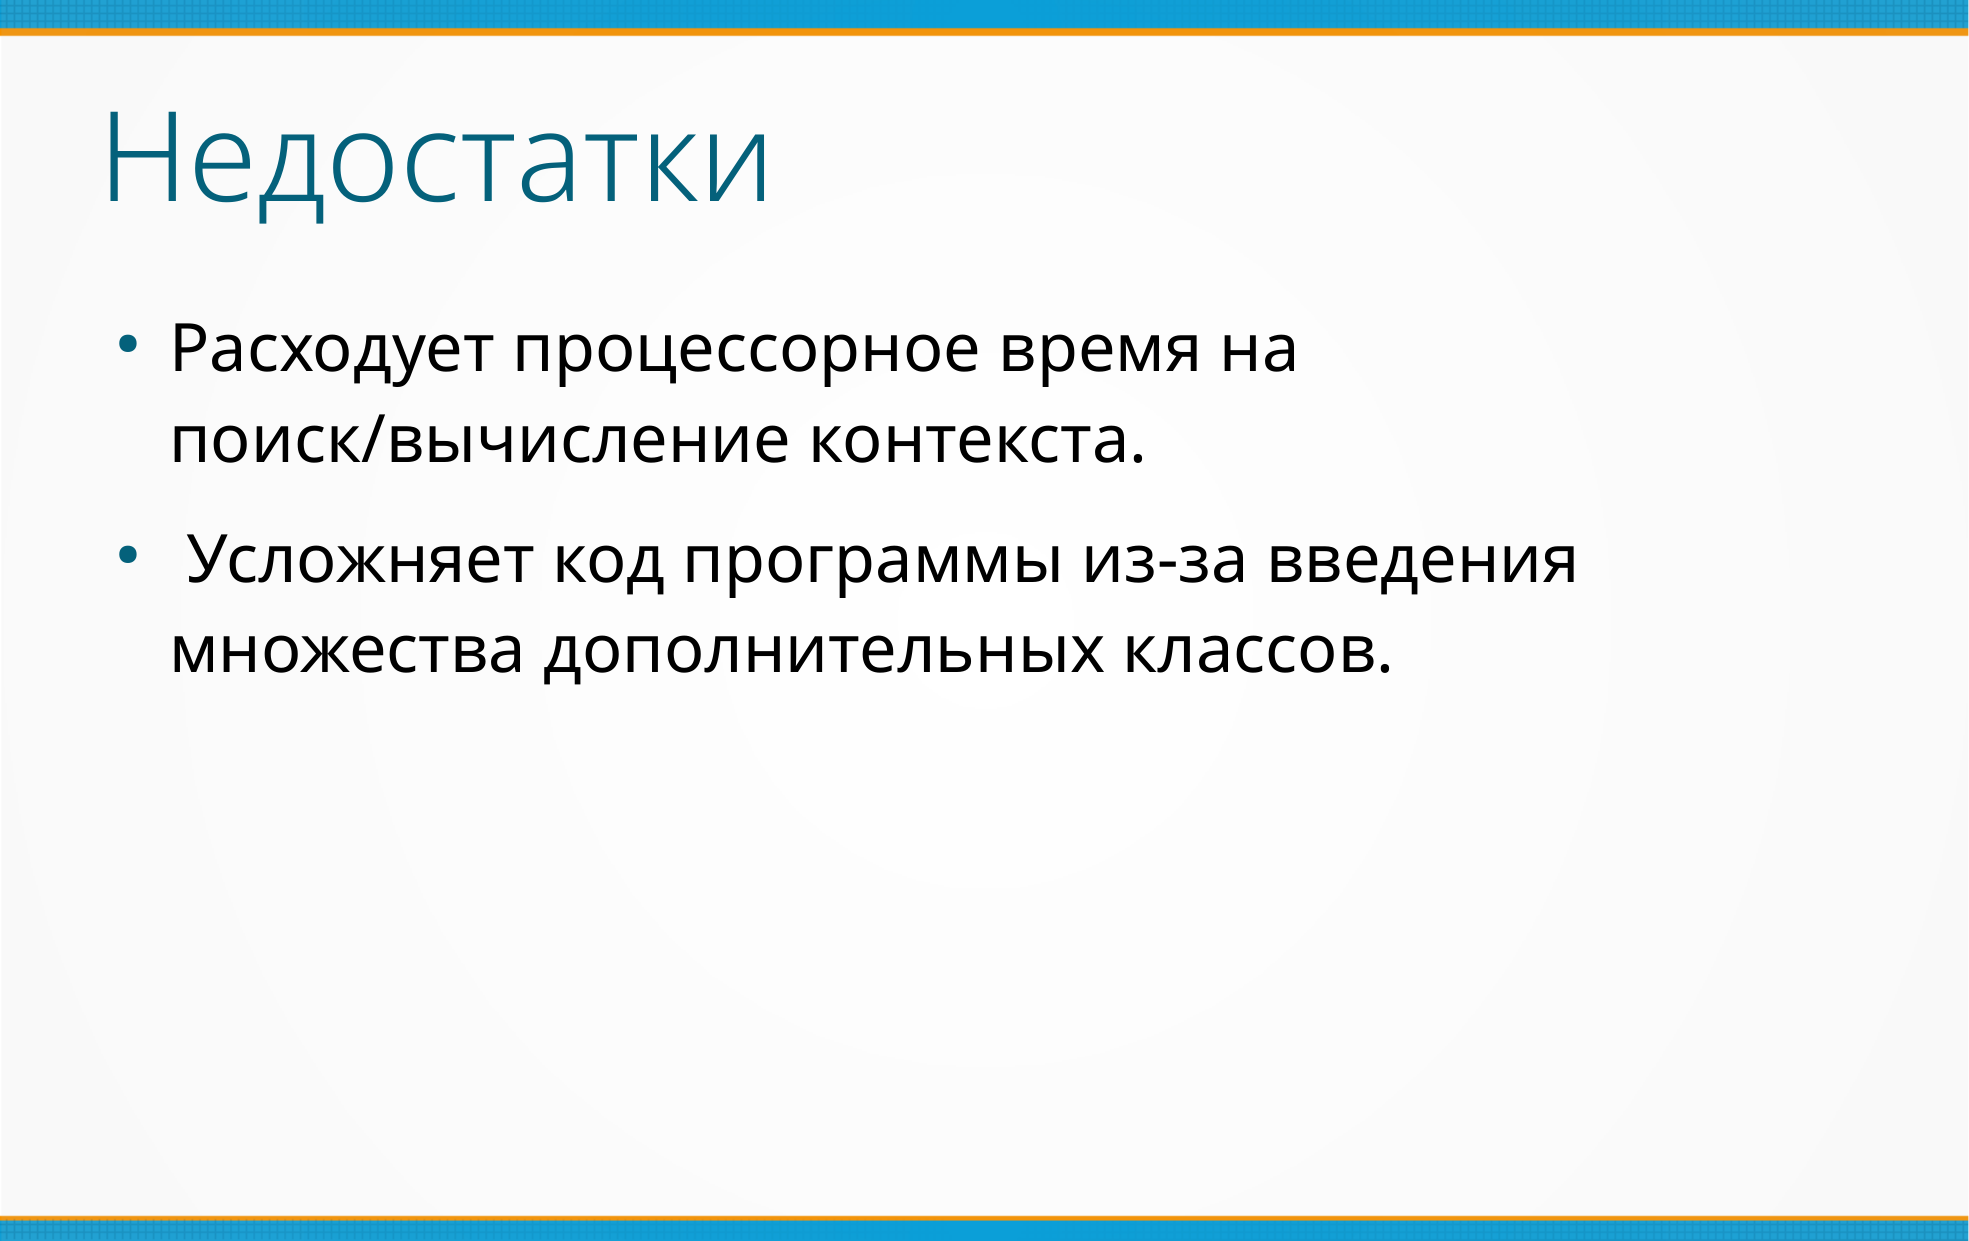

# Недостатки
Расходует процессорное время на поиск/вычисление контекста.
 Усложняет код программы из-за введения множества дополнительных классов.